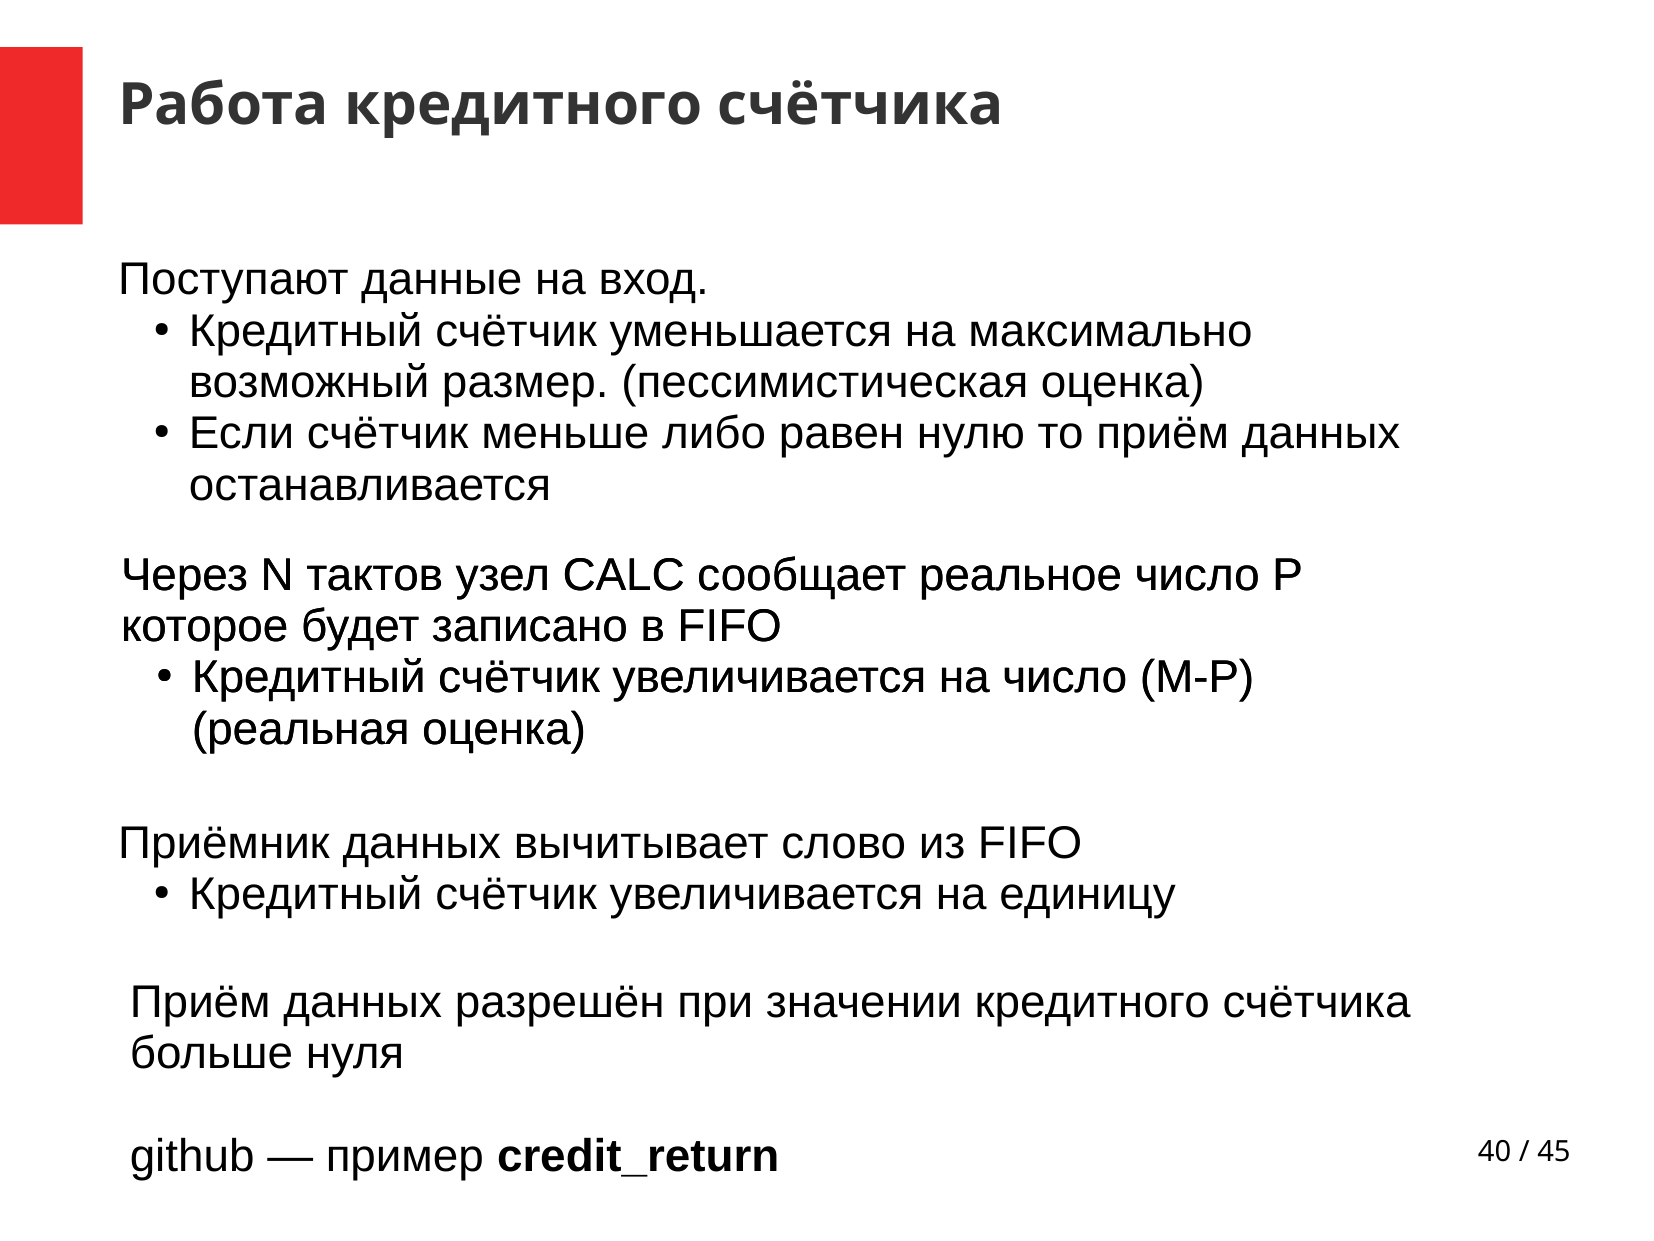

# Работа кредитного счётчика
Поступают данные на вход.
Кредитный счётчик уменьшается на максимально возможный размер. (пессимистическая оценка)
Если счётчик меньше либо равен нулю то приём данных останавливается
Через N тактов узел CALC сообщает реальное число P которое будет записано в FIFO
Кредитный счётчик увеличивается на число (M-P) (реальная оценка)
Через N тактов узел CALC сообщает реальное число P которое будет записано в FIFO
Кредитный счётчик увеличивается на число (M-P) (реальная оценка)
Приёмник данных вычитывает слово из FIFO
Кредитный счётчик увеличивается на единицу
Приём данных разрешён при значении кредитного счётчика больше нуля
github — пример credit_return
40